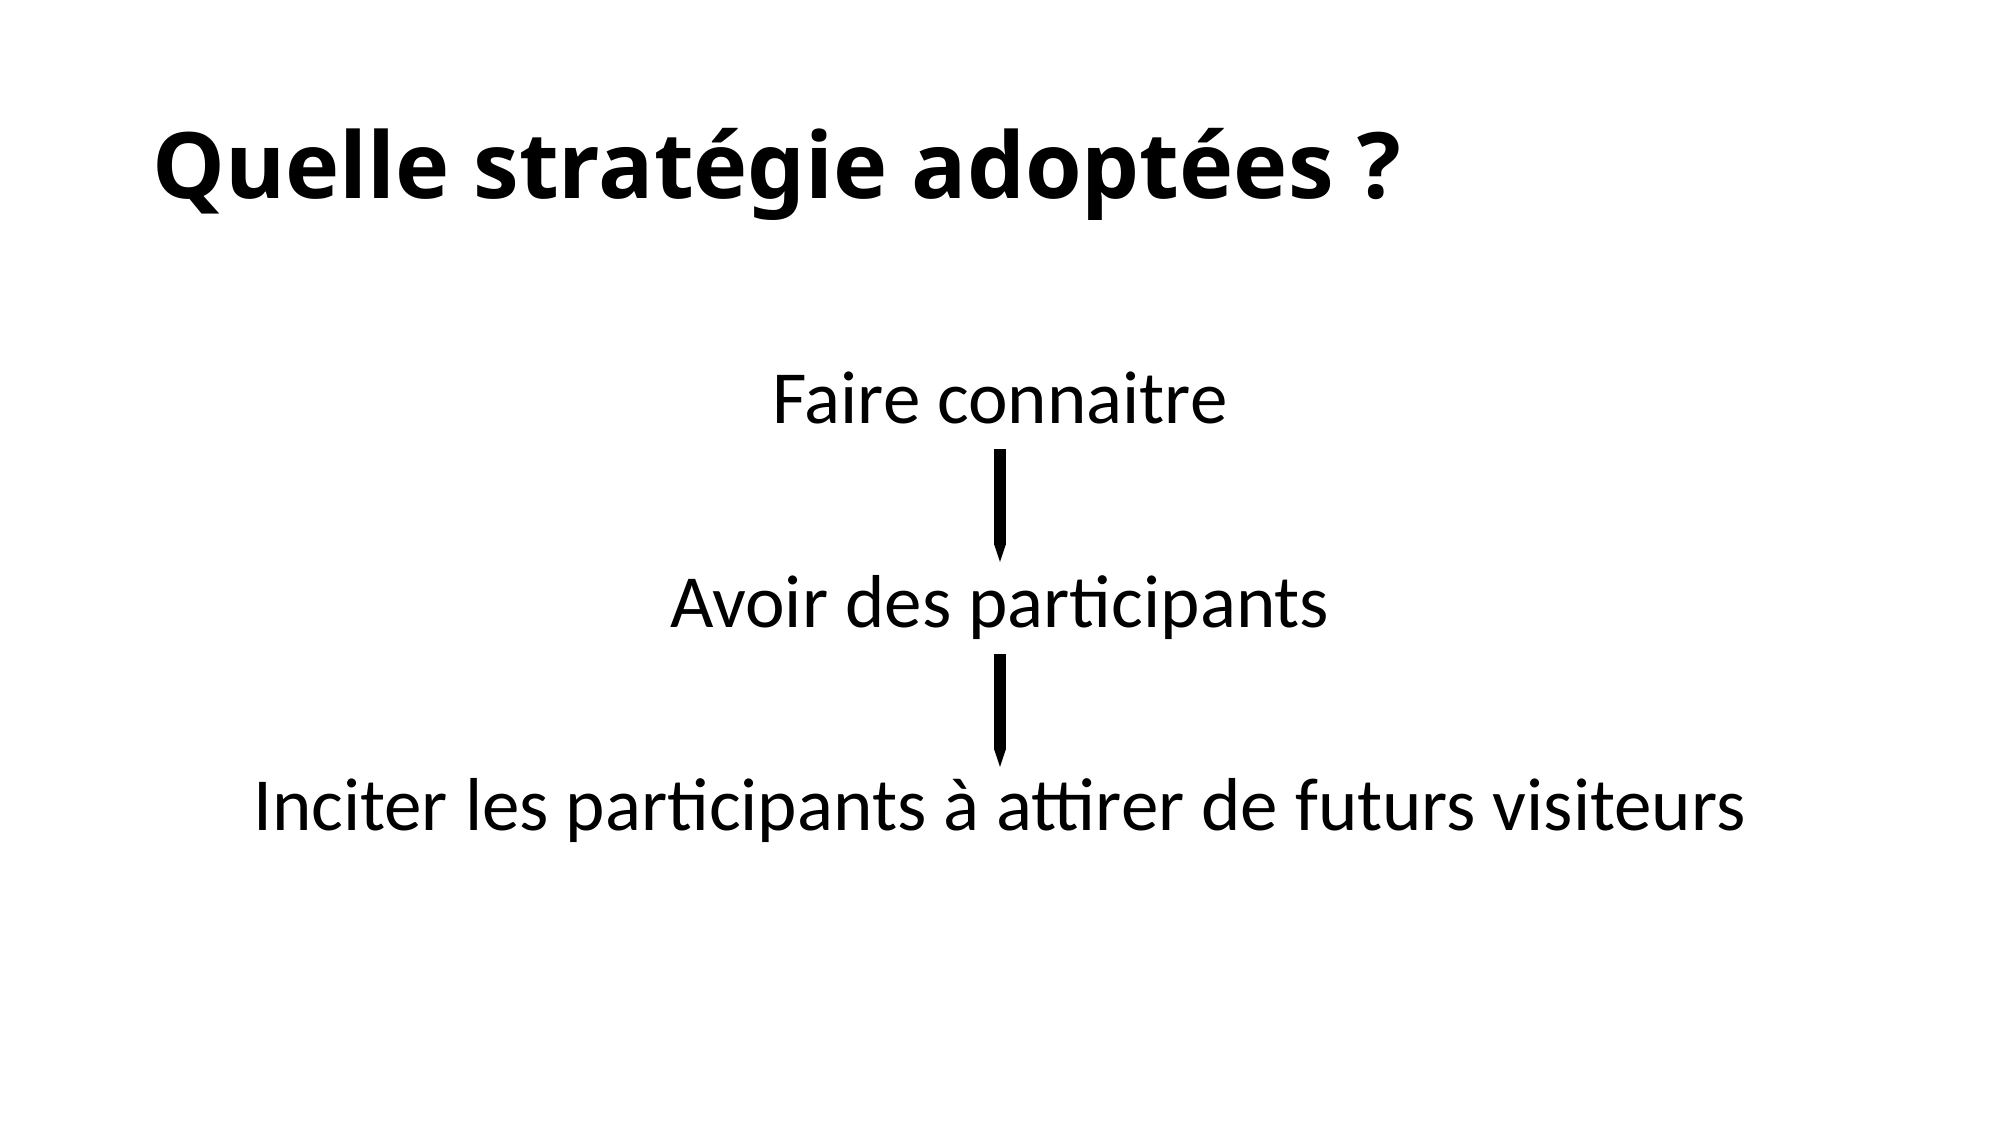

# Quelle stratégie adoptées ?
Faire connaitre
Avoir des participants
Inciter les participants à attirer de futurs visiteurs